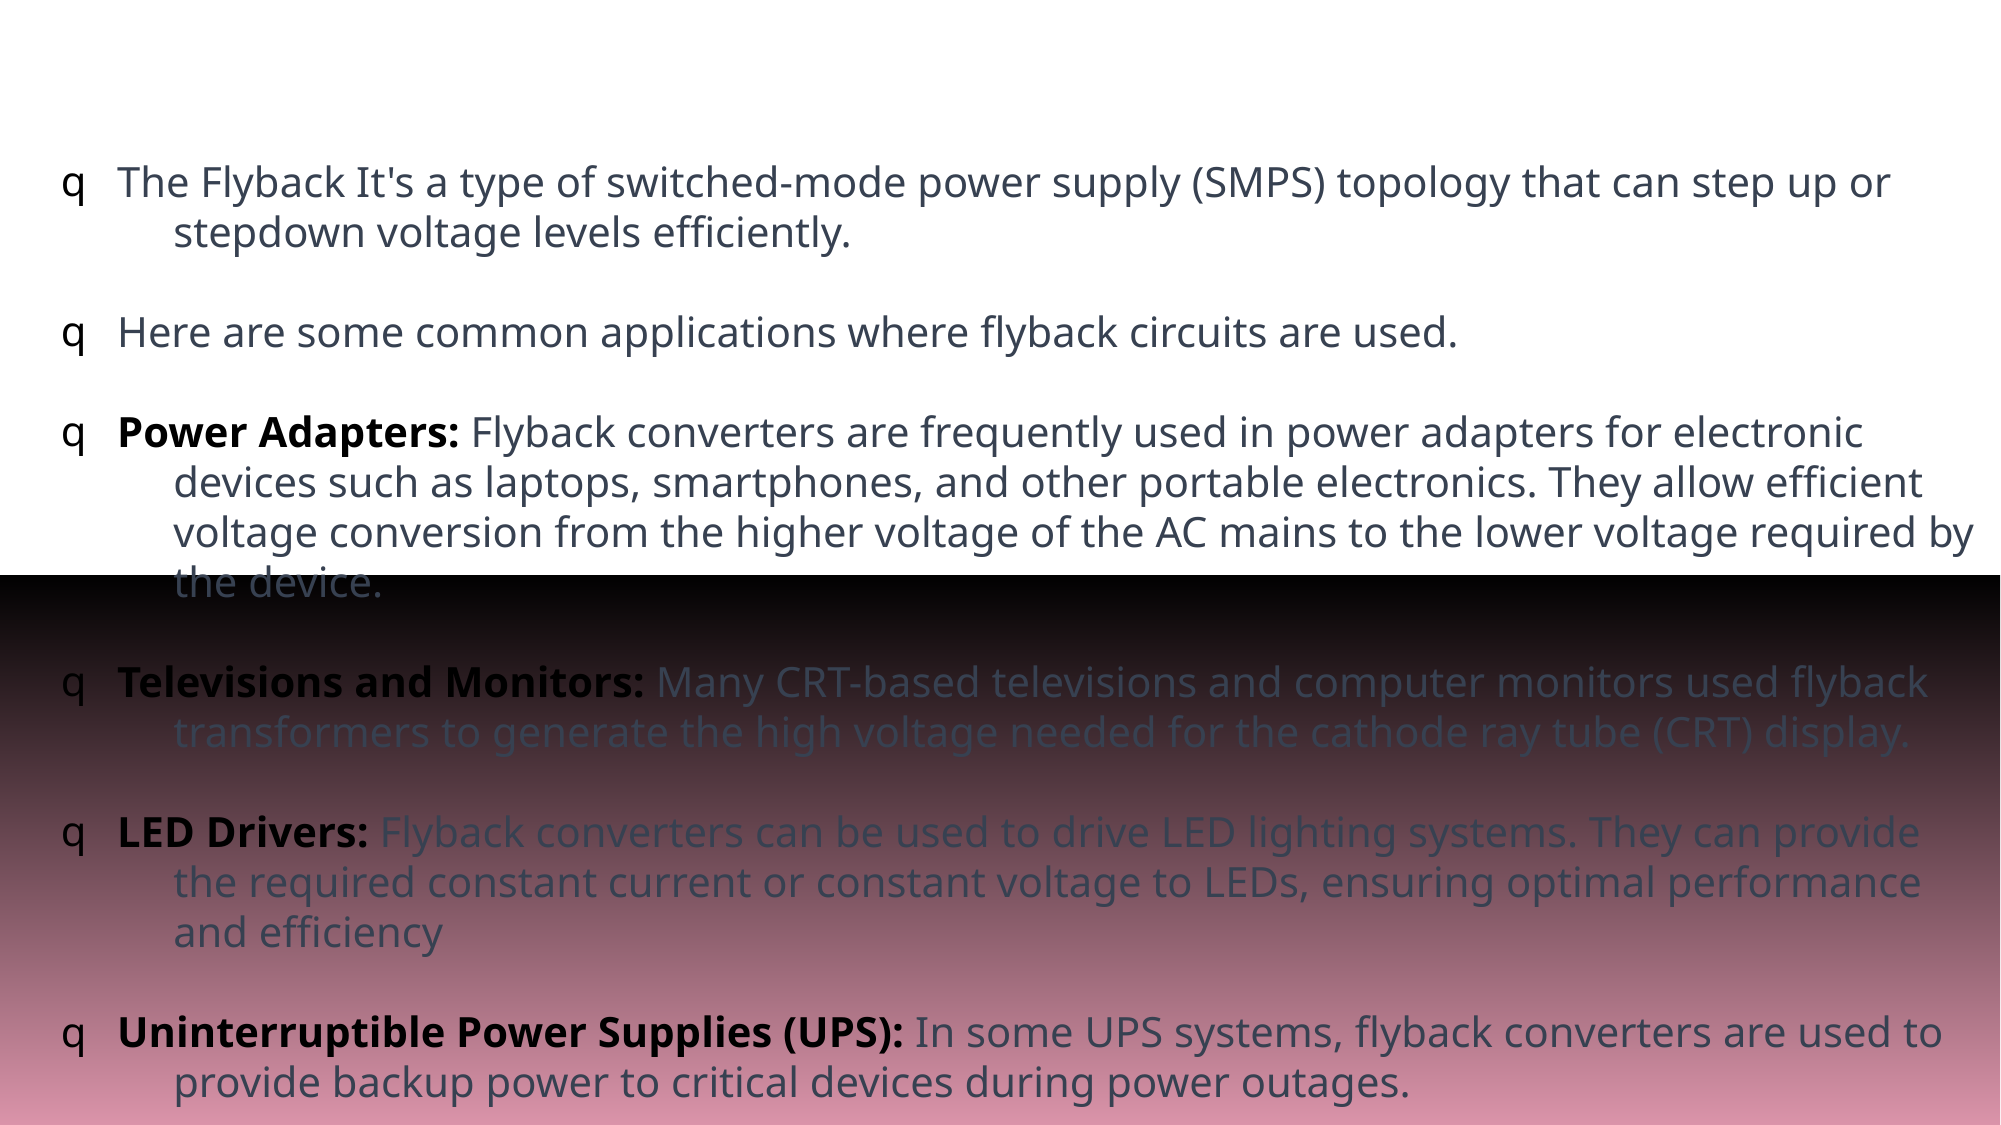

The Flyback It's a type of switched-mode power supply (SMPS) topology that can step up or stepdown voltage levels efficiently.
Here are some common applications where flyback circuits are used.
Power Adapters: Flyback converters are frequently used in power adapters for electronic devices such as laptops, smartphones, and other portable electronics. They allow efficient voltage conversion from the higher voltage of the AC mains to the lower voltage required by the device.
Televisions and Monitors: Many CRT-based televisions and computer monitors used flyback transformers to generate the high voltage needed for the cathode ray tube (CRT) display.
LED Drivers: Flyback converters can be used to drive LED lighting systems. They can provide the required constant current or constant voltage to LEDs, ensuring optimal performance and efficiency
Uninterruptible Power Supplies (UPS): In some UPS systems, flyback converters are used to provide backup power to critical devices during power outages.